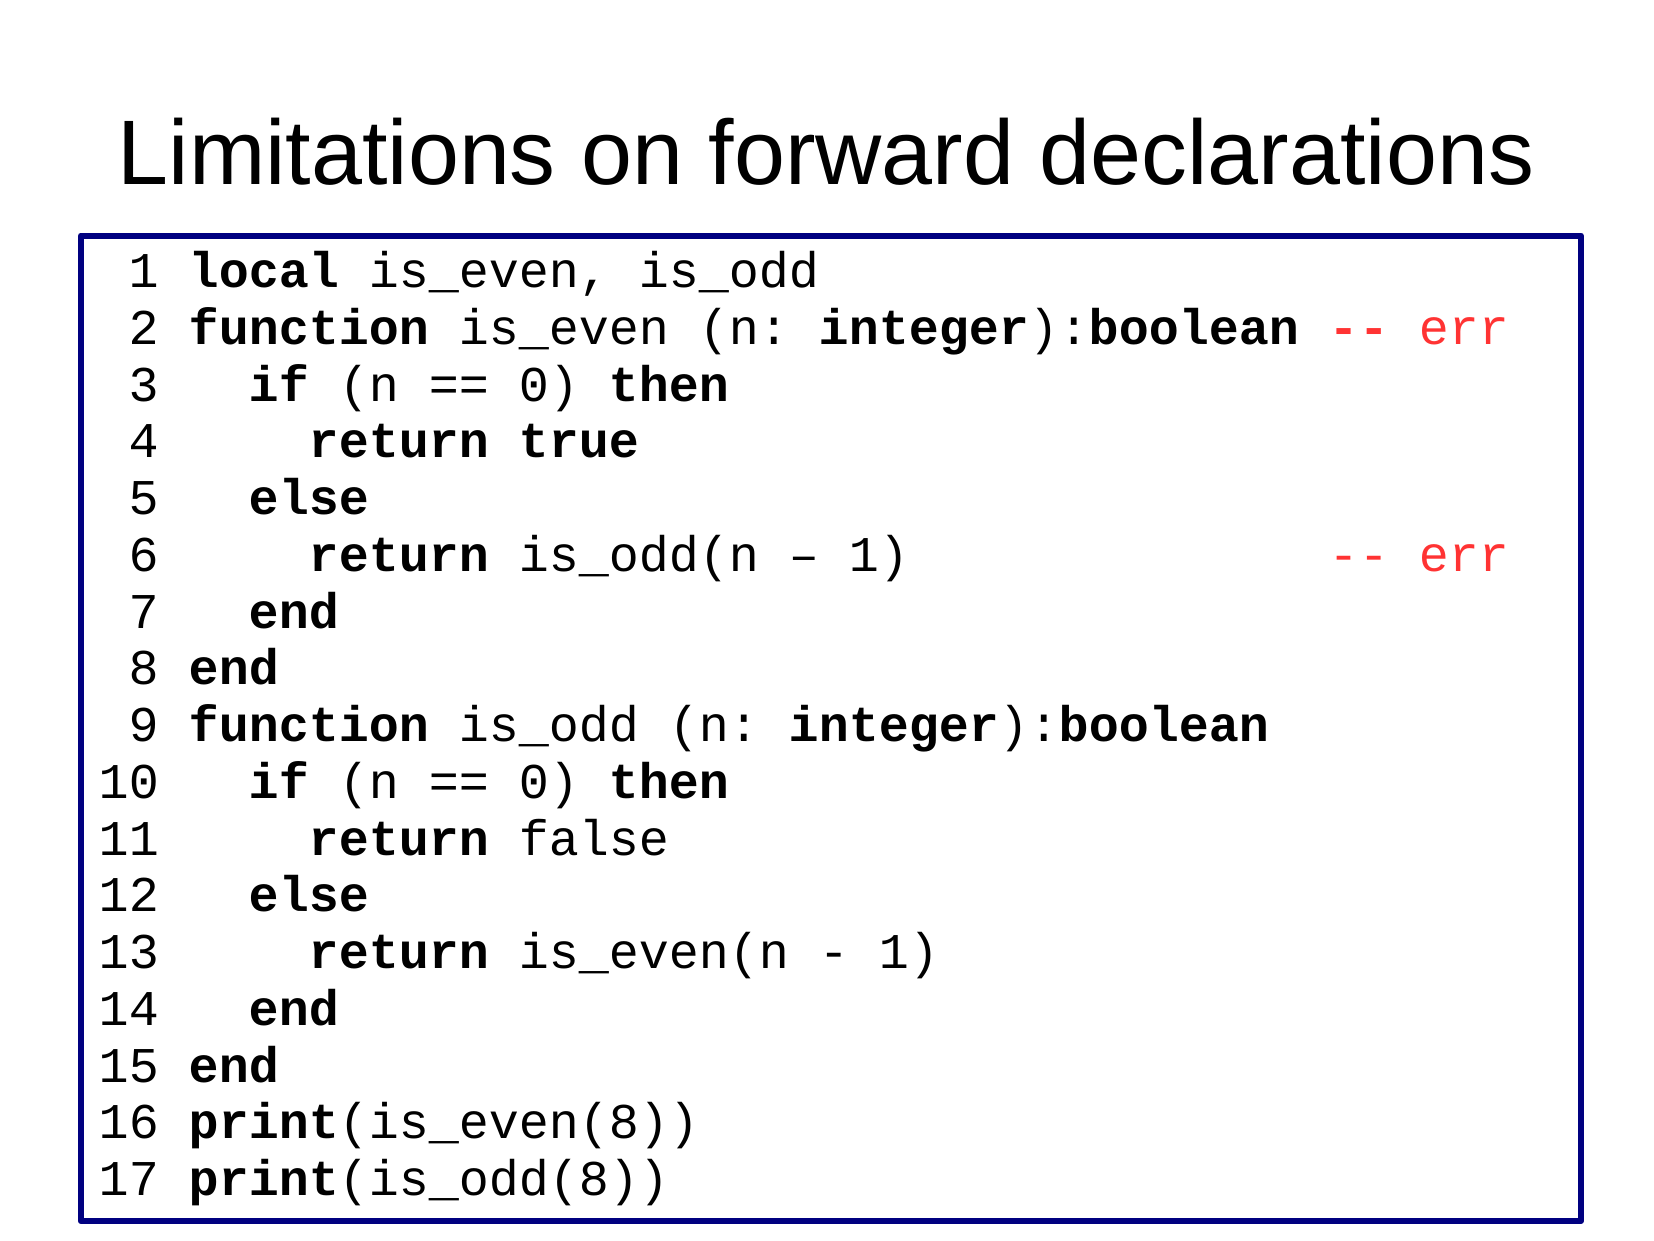

# Limitations on forward declarations
 1 local is_even, is_odd
 2 function is_even (n: integer):boolean -- err
 3 if (n == 0) then
 4 return true
 5 else
 6 return is_odd(n – 1) -- err
 7 end
 8 end
 9 function is_odd (n: integer):boolean
10 if (n == 0) then
11 return false
12 else
13 return is_even(n - 1)
14 end
15 end
16 print(is_even(8))
17 print(is_odd(8))